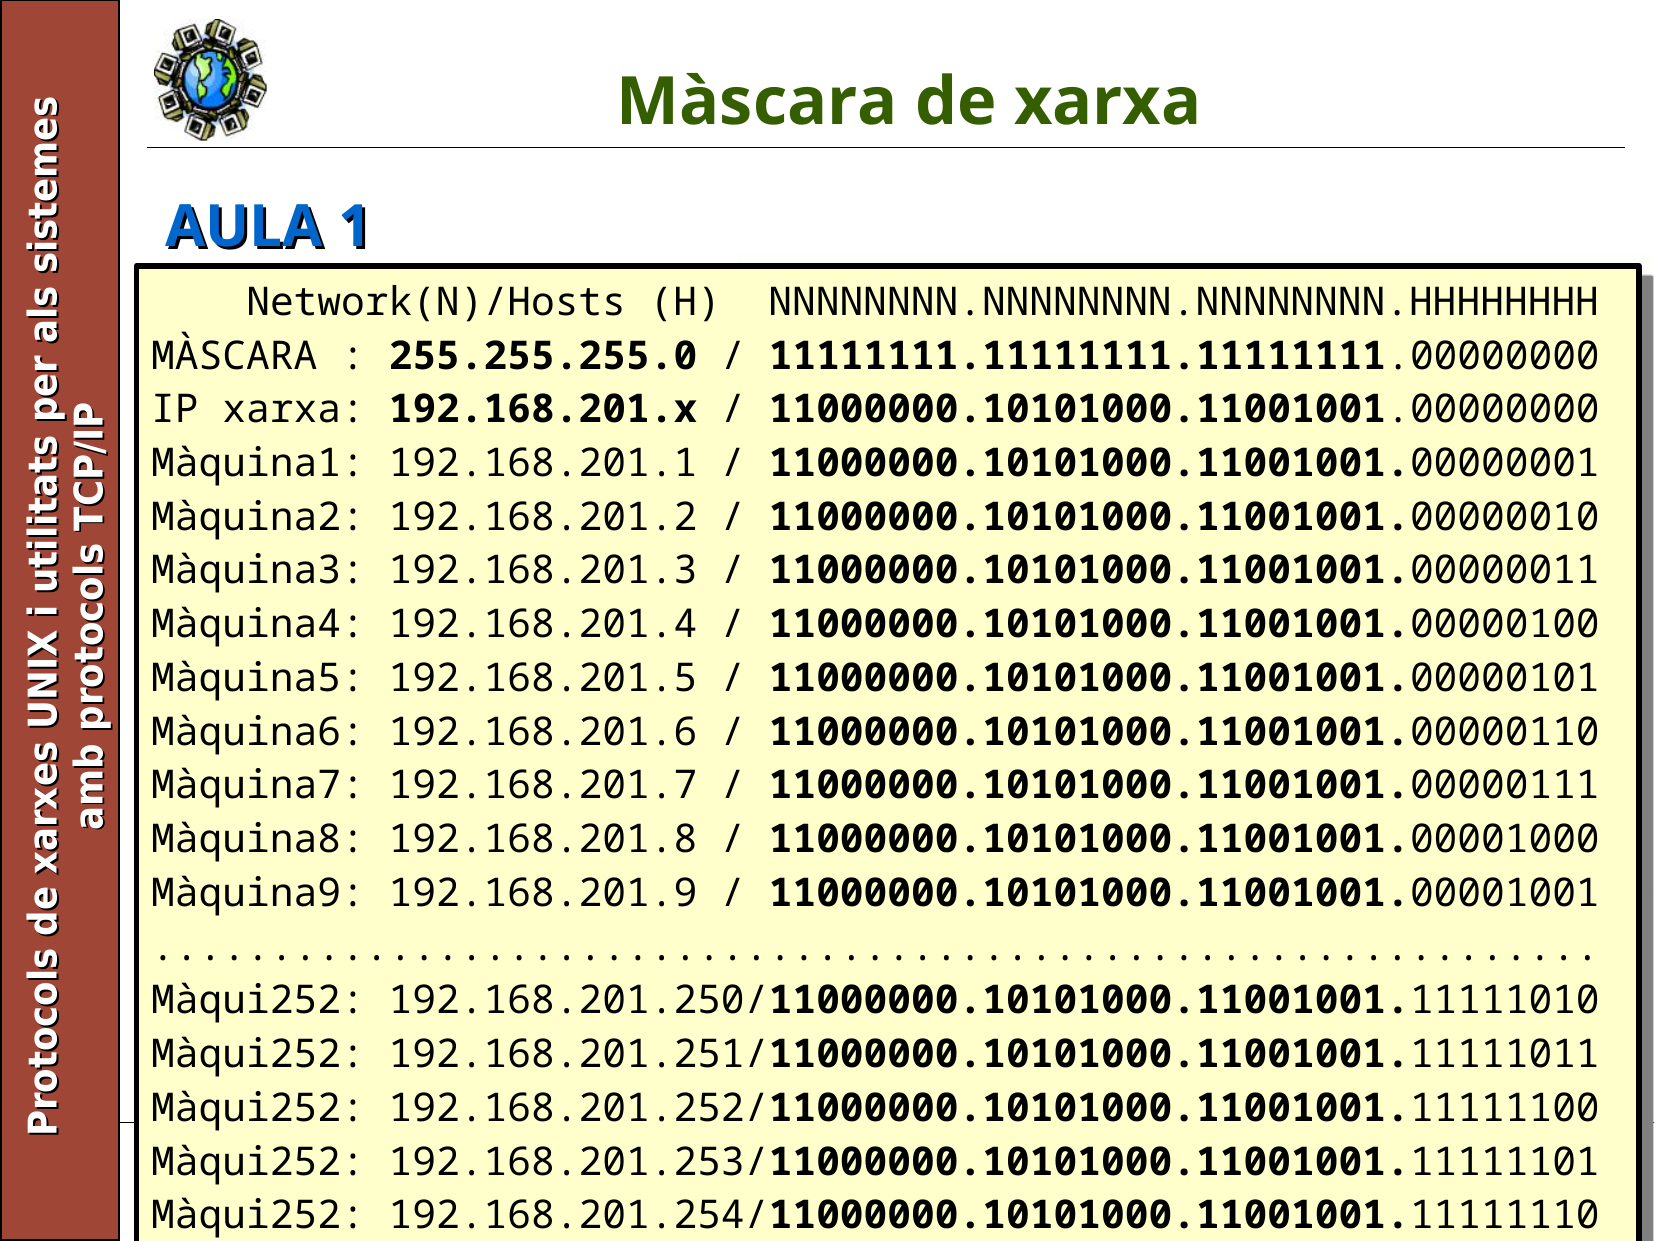

# Màscara de xarxa
AULA 1
 Network(N)/Hosts (H) NNNNNNNN.NNNNNNNN.NNNNNNNN.HHHHHHHH
MÀSCARA : 255.255.255.0 / 11111111.11111111.11111111.00000000
IP xarxa: 192.168.201.x / 11000000.10101000.11001001.00000000
Màquina1: 192.168.201.1 / 11000000.10101000.11001001.00000001
Màquina2: 192.168.201.2 / 11000000.10101000.11001001.00000010
Màquina3: 192.168.201.3 / 11000000.10101000.11001001.00000011
Màquina4: 192.168.201.4 / 11000000.10101000.11001001.00000100
Màquina5: 192.168.201.5 / 11000000.10101000.11001001.00000101
Màquina6: 192.168.201.6 / 11000000.10101000.11001001.00000110
Màquina7: 192.168.201.7 / 11000000.10101000.11001001.00000111
Màquina8: 192.168.201.8 / 11000000.10101000.11001001.00001000
Màquina9: 192.168.201.9 / 11000000.10101000.11001001.00001001
.............................................................
Màqui252: 192.168.201.250/11000000.10101000.11001001.11111010
Màqui252: 192.168.201.251/11000000.10101000.11001001.11111011
Màqui252: 192.168.201.252/11000000.10101000.11001001.11111100
Màqui252: 192.168.201.253/11000000.10101000.11001001.11111101
Màqui252: 192.168.201.254/11000000.10101000.11001001.11111110
Màqui255: 192.168.201.255/11000000.10101000.11001001.11111111